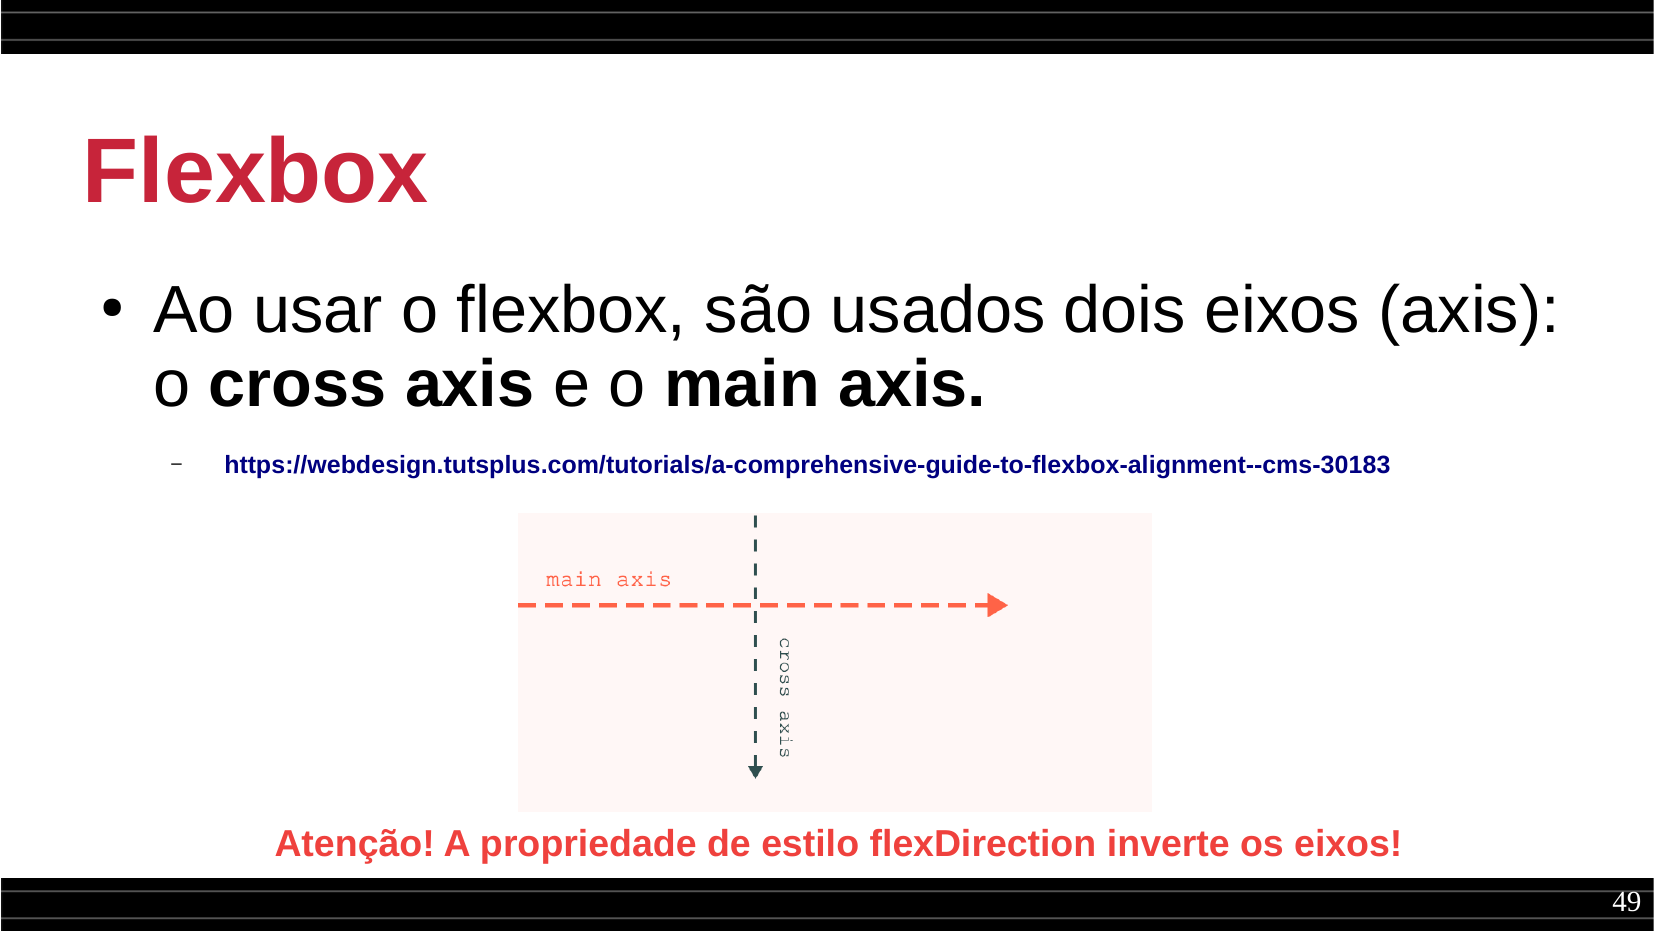

# Flexbox
Ao usar o flexbox, são usados dois eixos (axis): o cross axis e o main axis.
https://webdesign.tutsplus.com/tutorials/a-comprehensive-guide-to-flexbox-alignment--cms-30183
Atenção! A propriedade de estilo flexDirection inverte os eixos!